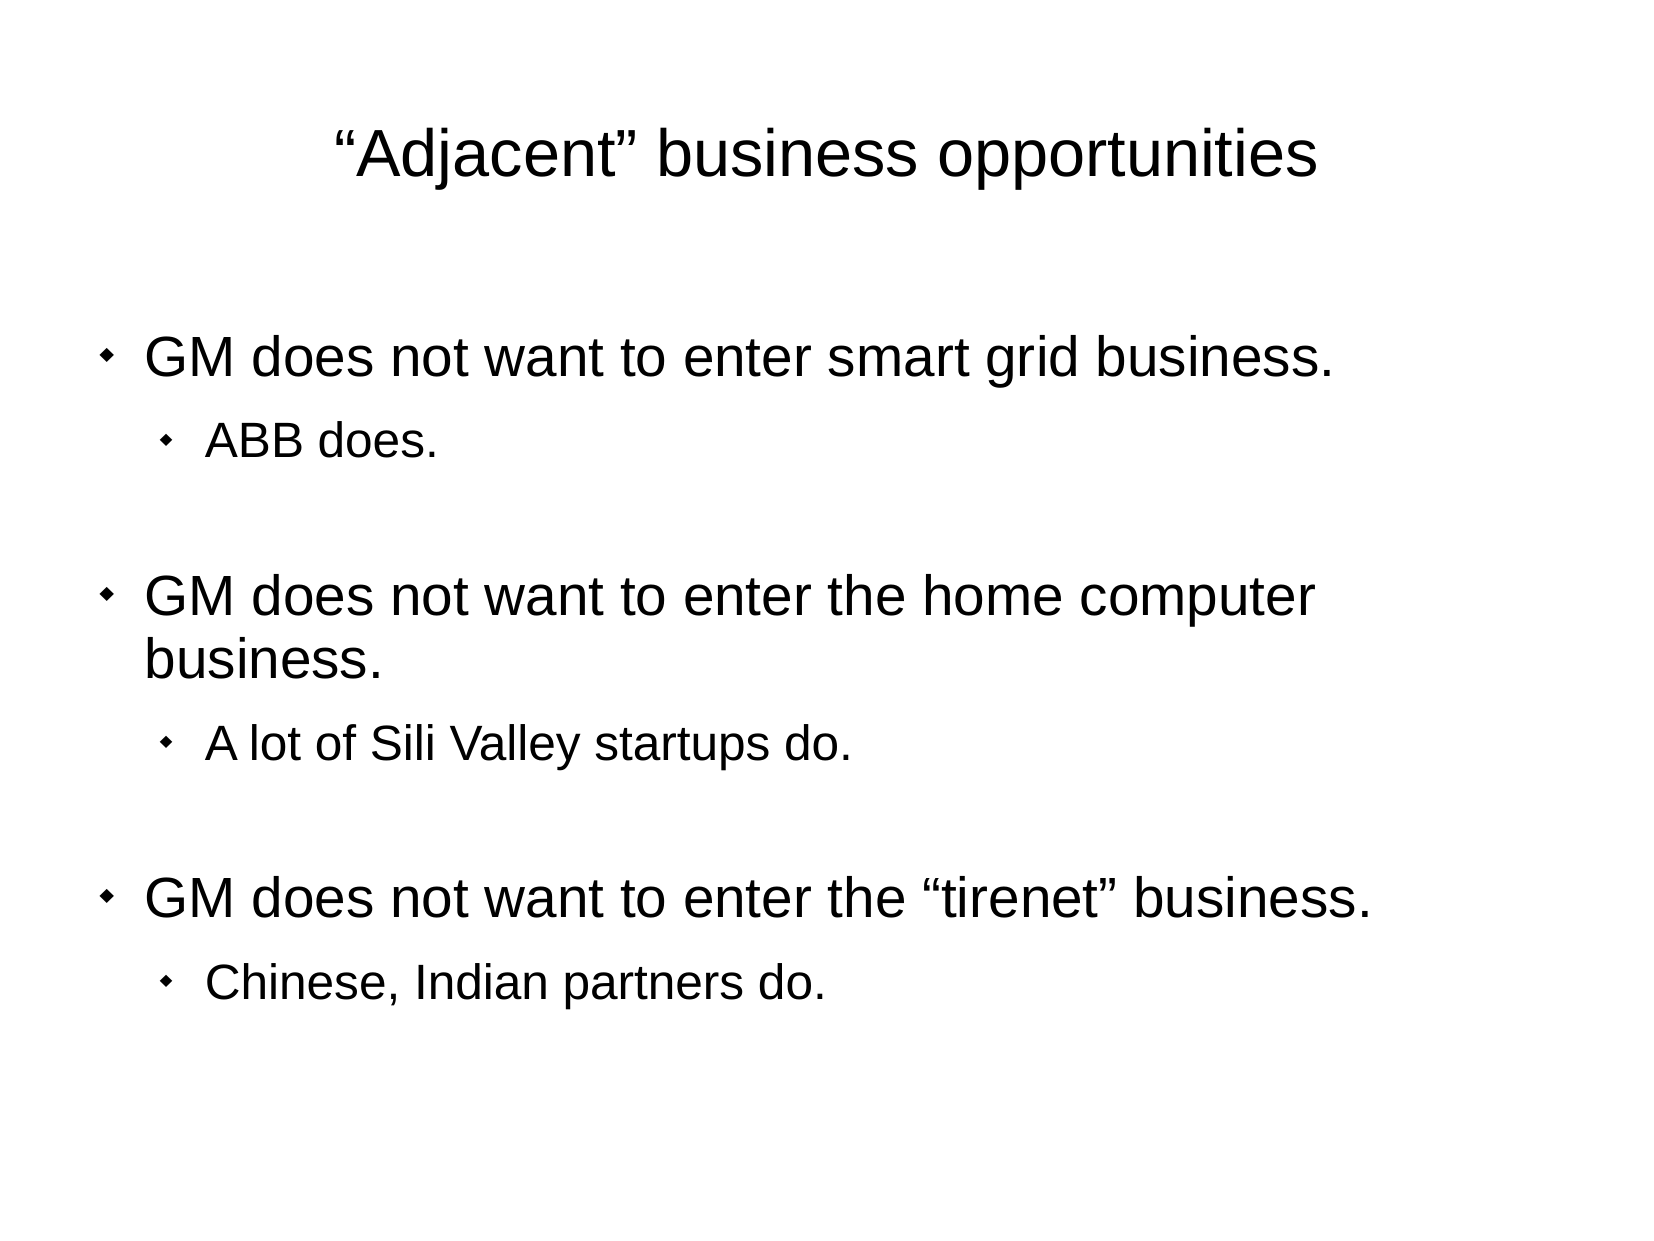

# “Adjacent” business opportunities
GM does not want to enter smart grid business.
ABB does.
GM does not want to enter the home computer business.
A lot of Sili Valley startups do.
GM does not want to enter the “tirenet” business.
Chinese, Indian partners do.